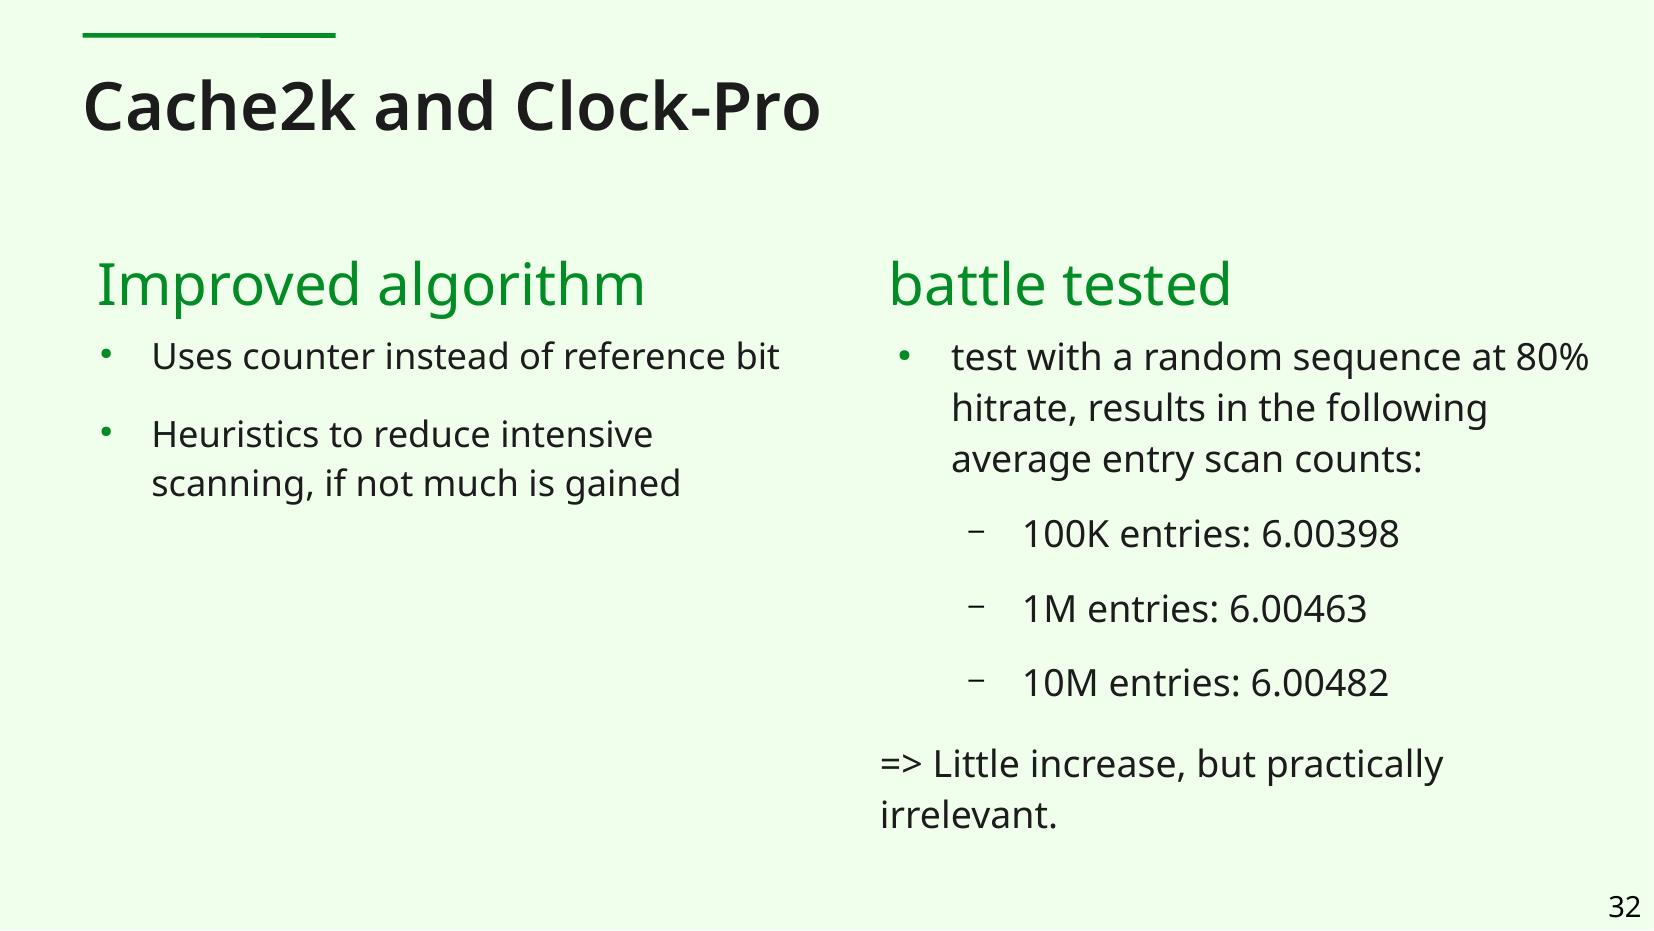

# Cache2k and Clock-Pro
Improved algorithm
battle tested
Uses counter instead of reference bit
Heuristics to reduce intensive scanning, if not much is gained
test with a random sequence at 80% hitrate, results in the following average entry scan counts:
100K entries: 6.00398
1M entries: 6.00463
10M entries: 6.00482
=> Little increase, but practically irrelevant.
32